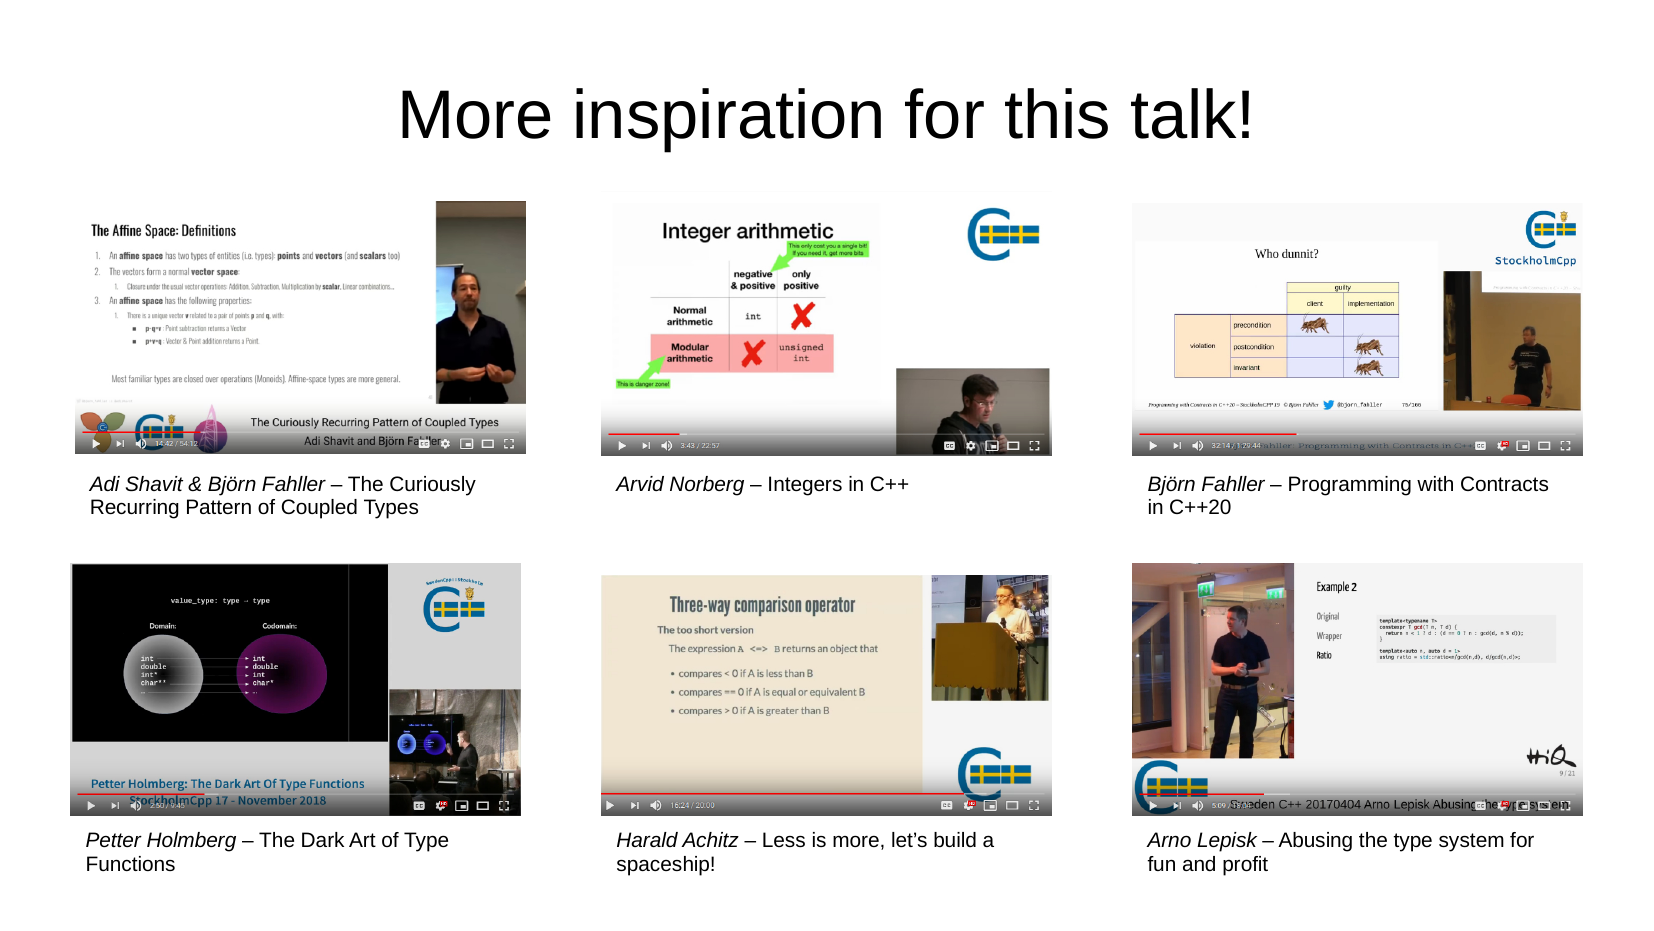

# More inspiration for this talk!
Adi Shavit & Björn Fahller – The Curiously Recurring Pattern of Coupled Types
Arvid Norberg – Integers in C++
Björn Fahller – Programming with Contracts in C++20
Petter Holmberg – The Dark Art of Type Functions
Harald Achitz – Less is more, let’s build a spaceship!
Arno Lepisk – Abusing the type system for fun and profit